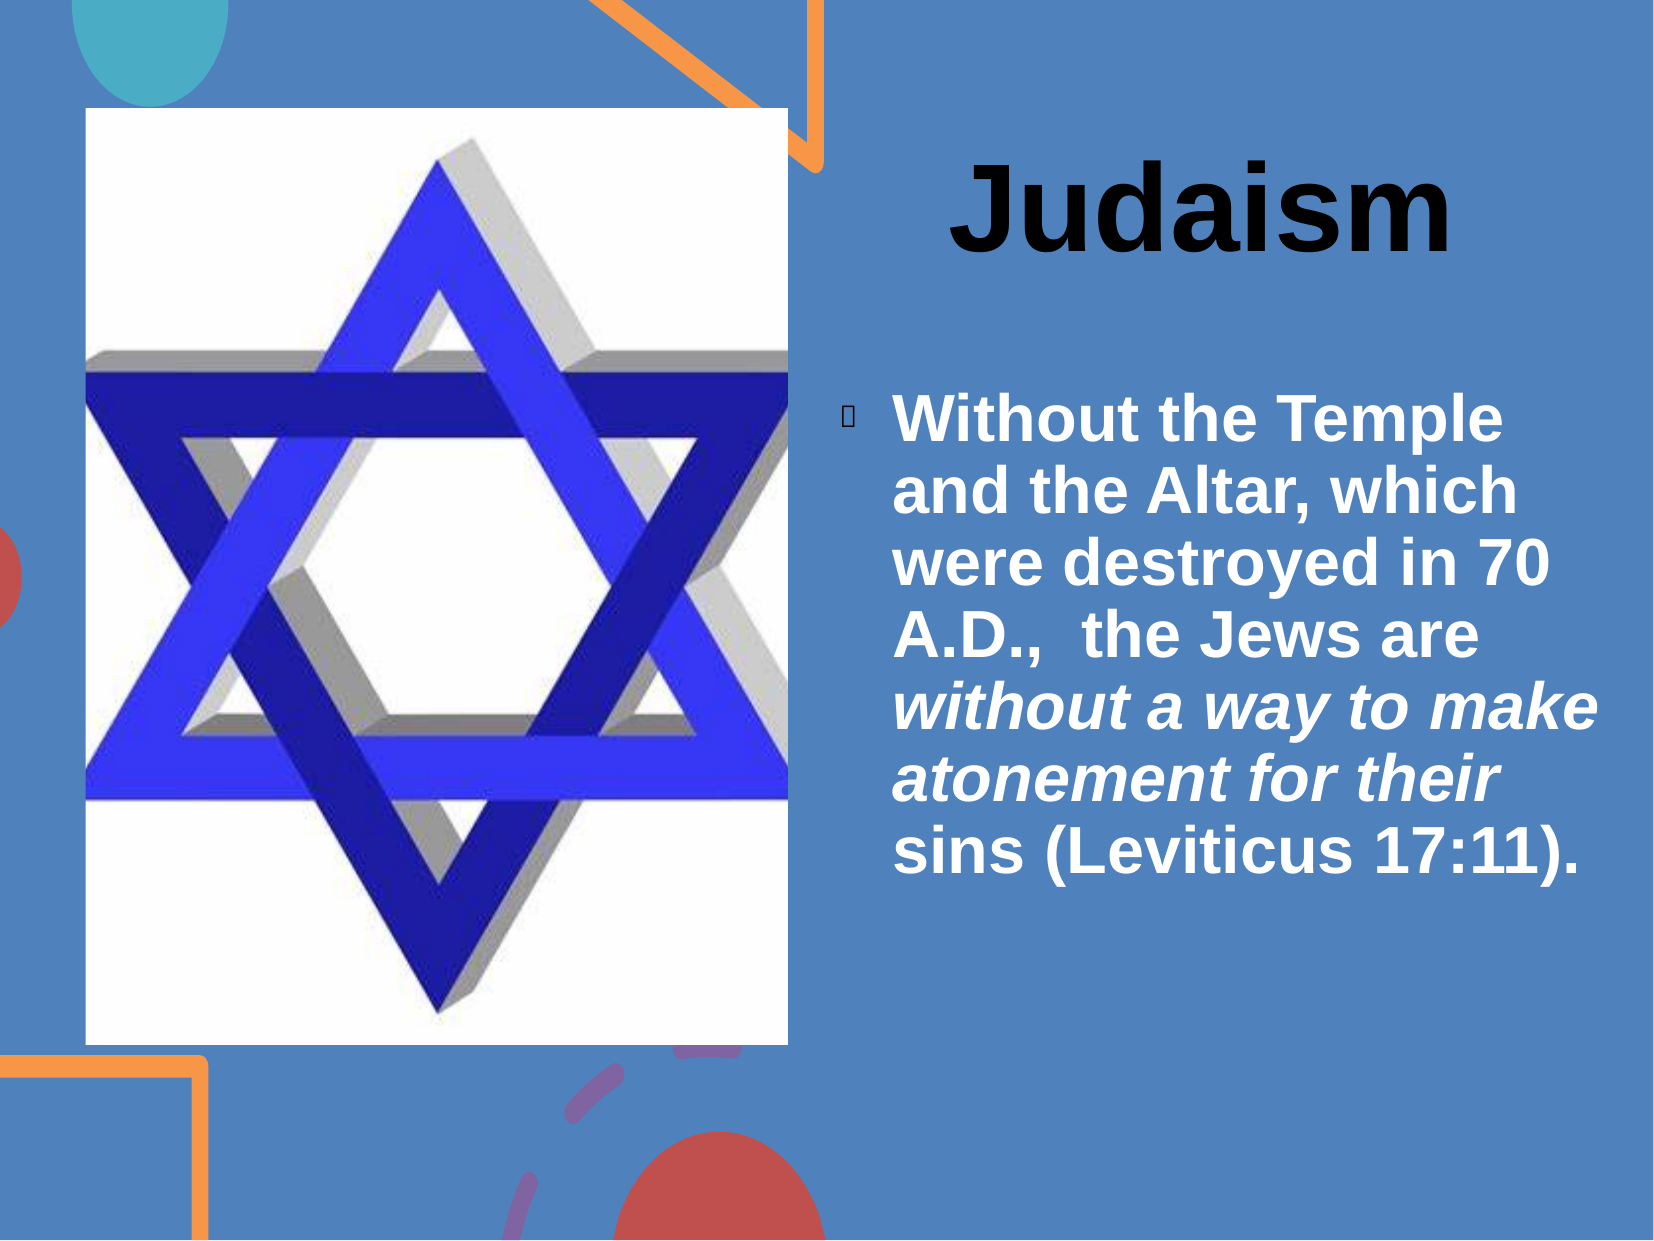

Judaism
Without the Temple and the Altar, which were destroyed in 70 A.D., the Jews are without a way to make atonement for their sins (Leviticus 17:11).